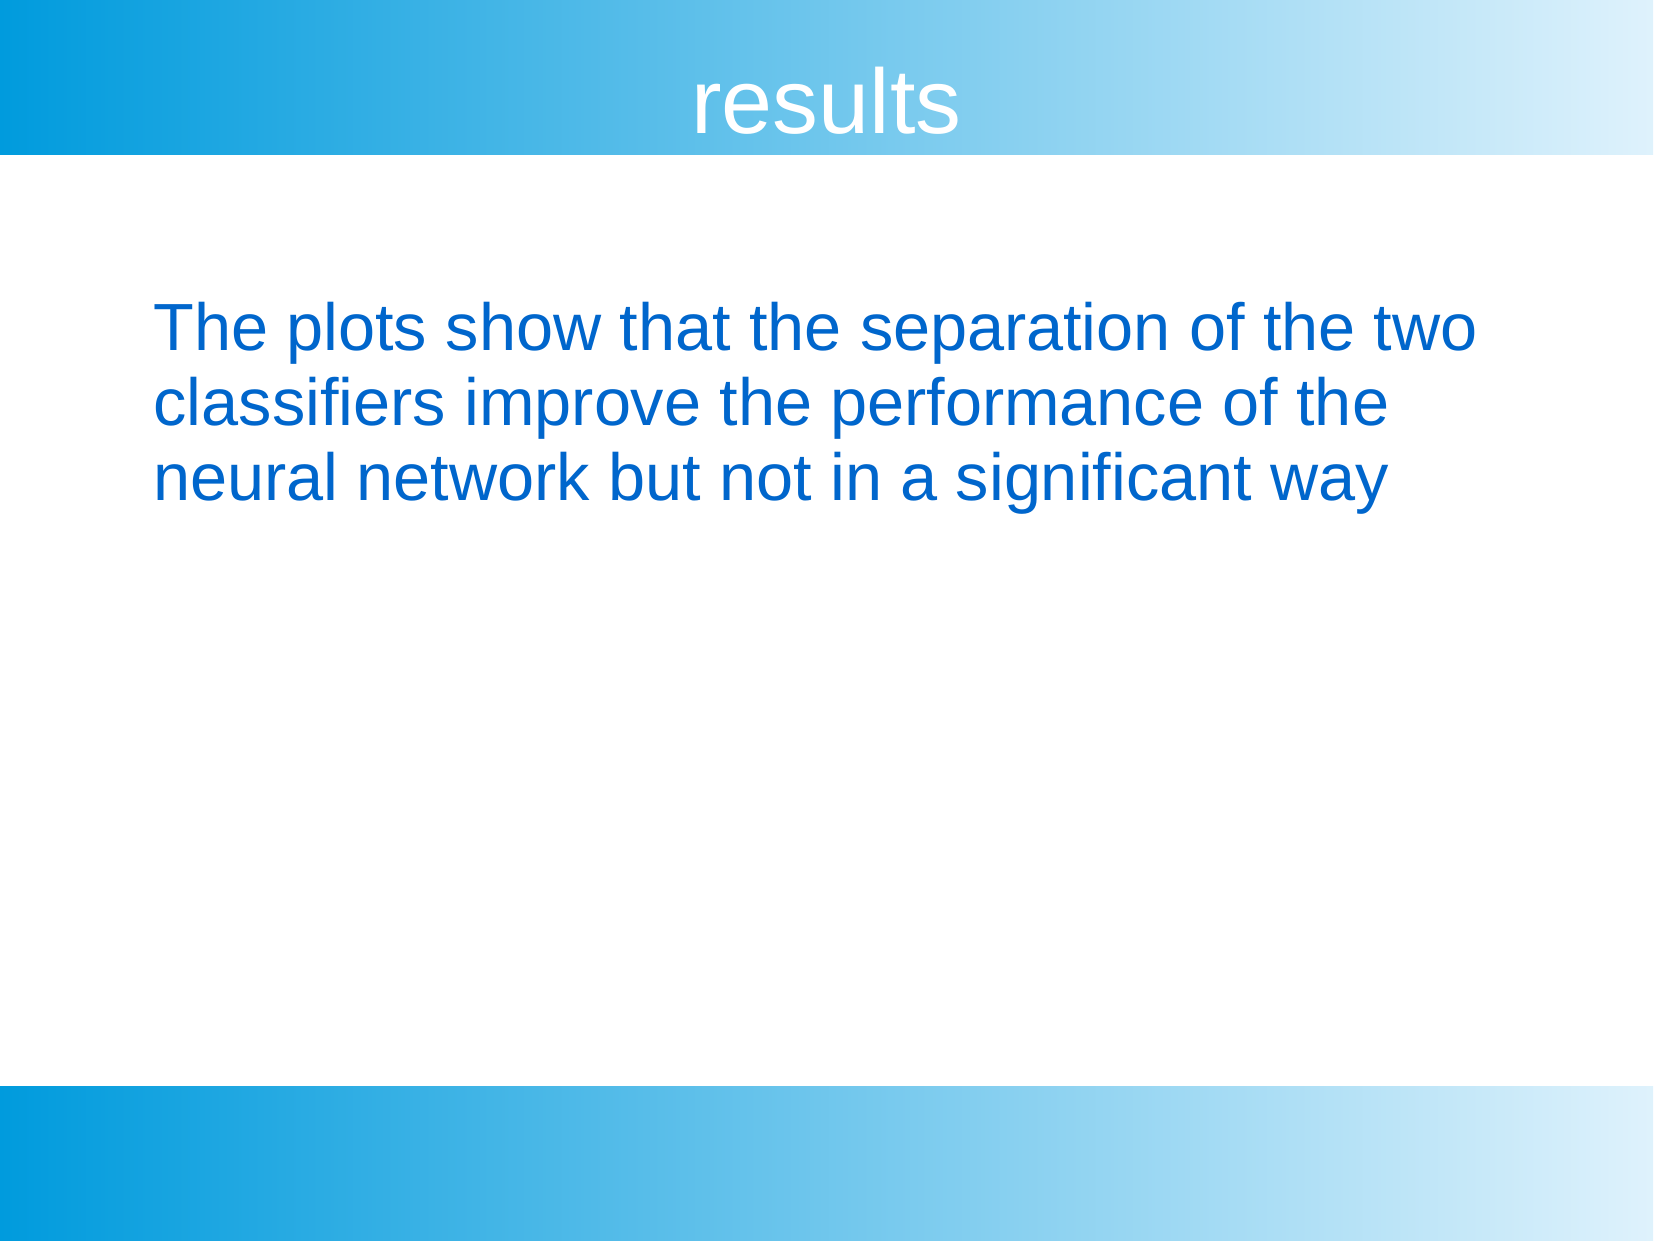

# results
The plots show that the separation of the two classifiers improve the performance of the neural network but not in a significant way